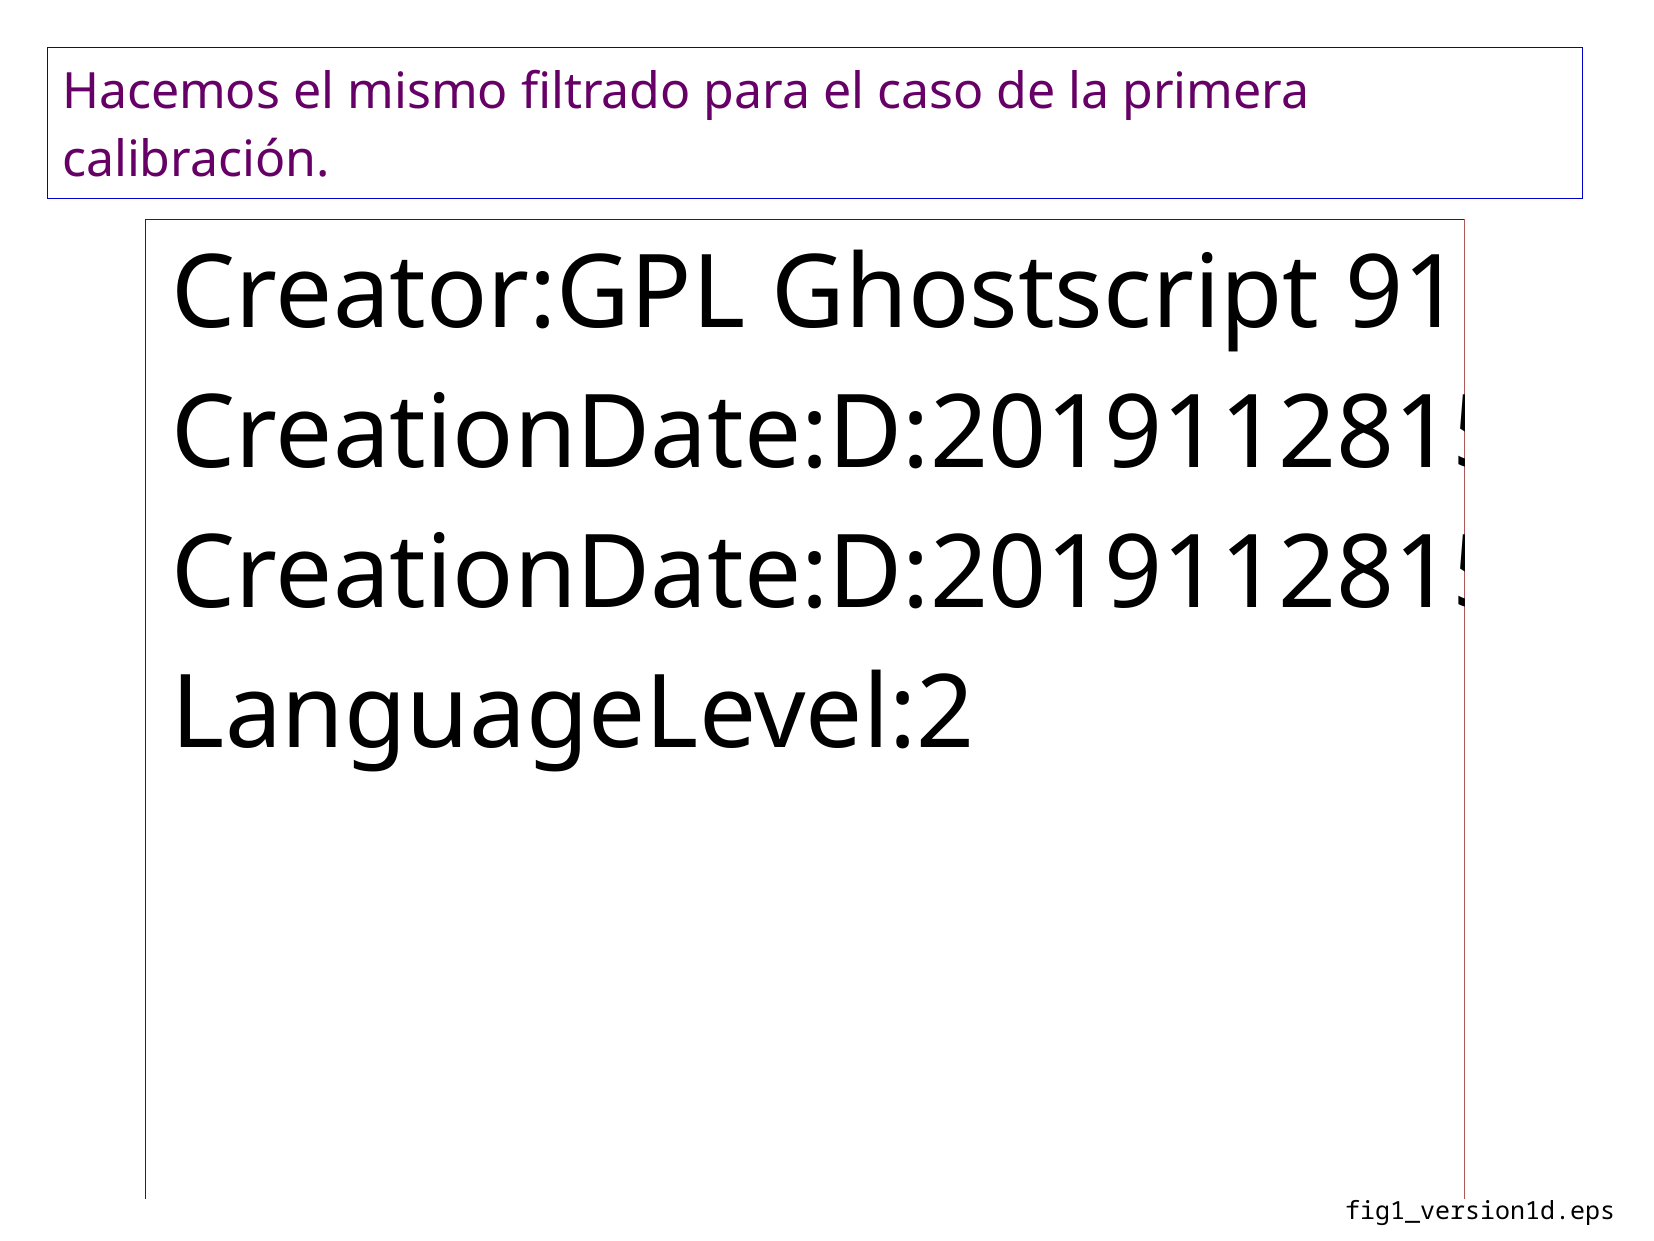

Hacemos el mismo filtrado para el caso de la primera calibración.
fig1_version1d.eps